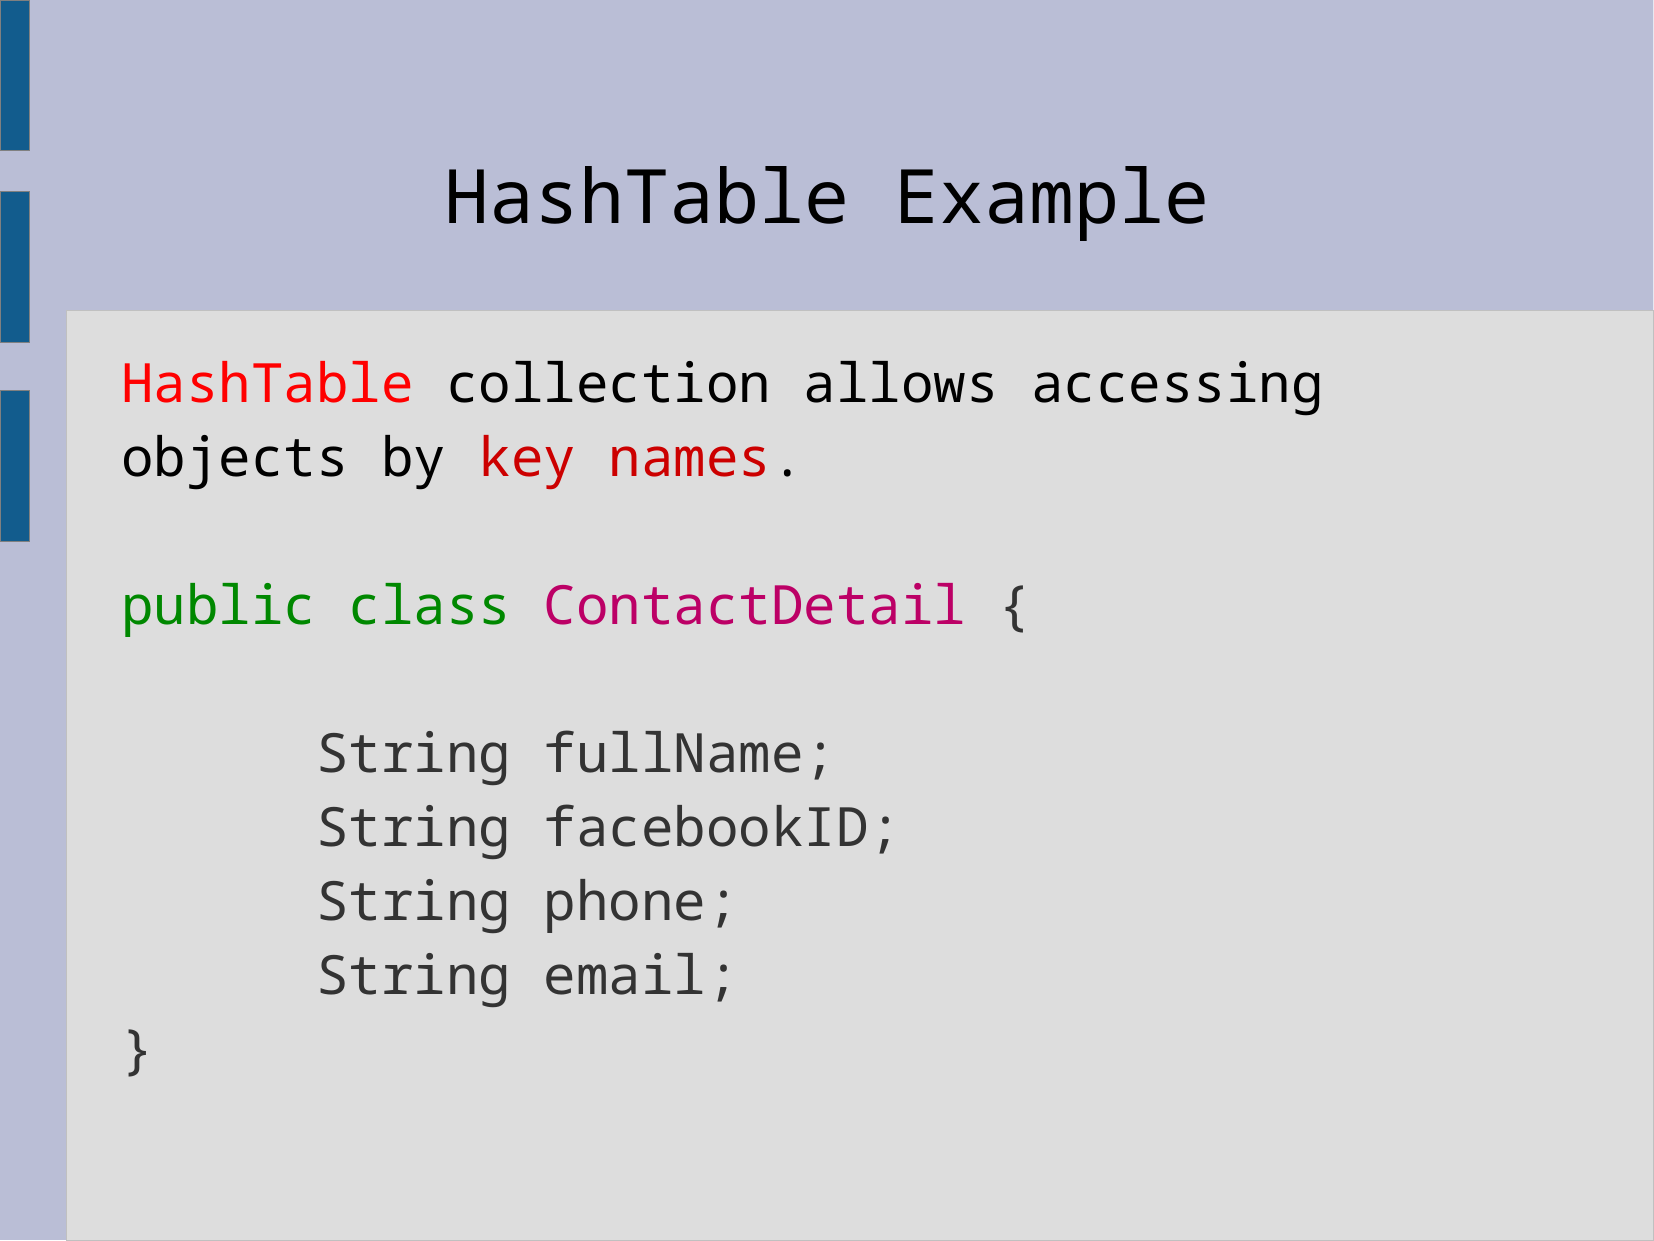

# HashTable Example
HashTable collection allows accessing objects by key names.
public class ContactDetail {
 String fullName;
 String facebookID;
 String phone;
 String email;
}